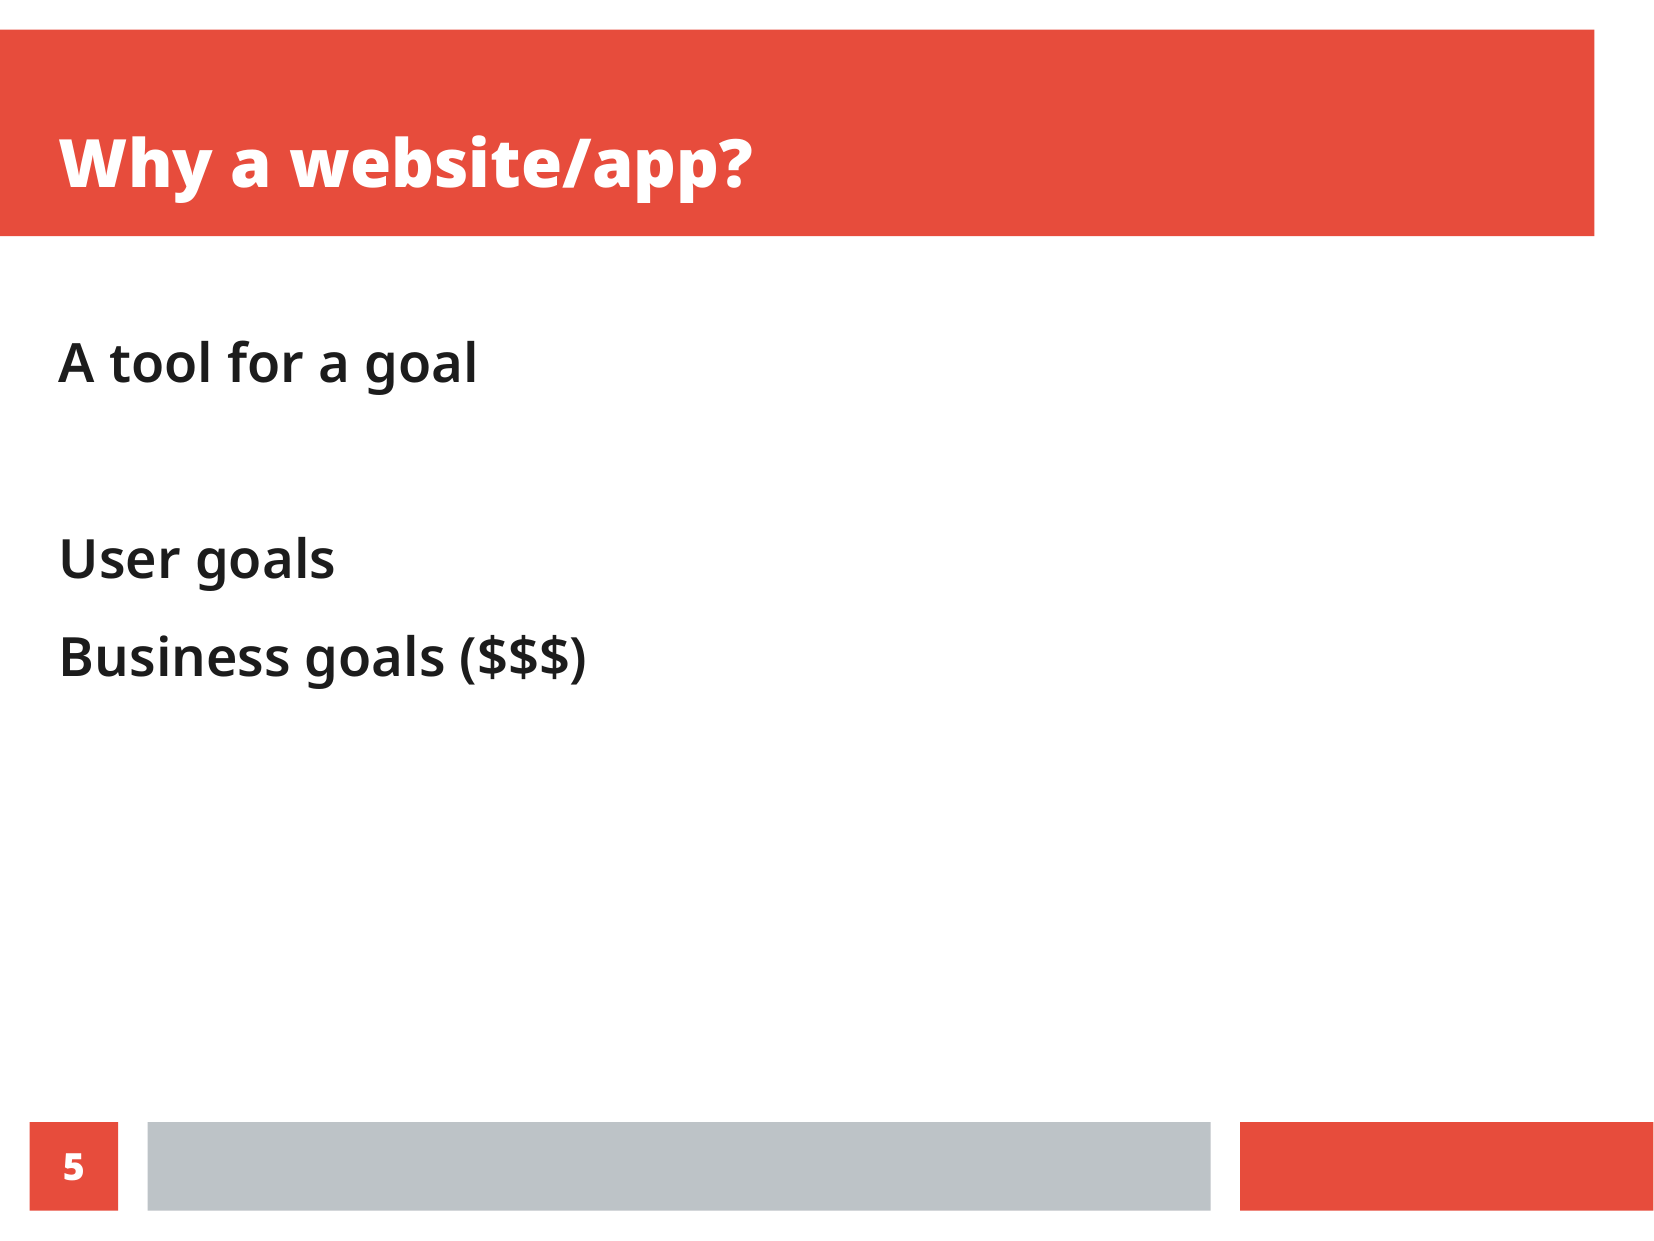

# Why a website/app?
A tool for a goal
User goals
Business goals ($$$)
5